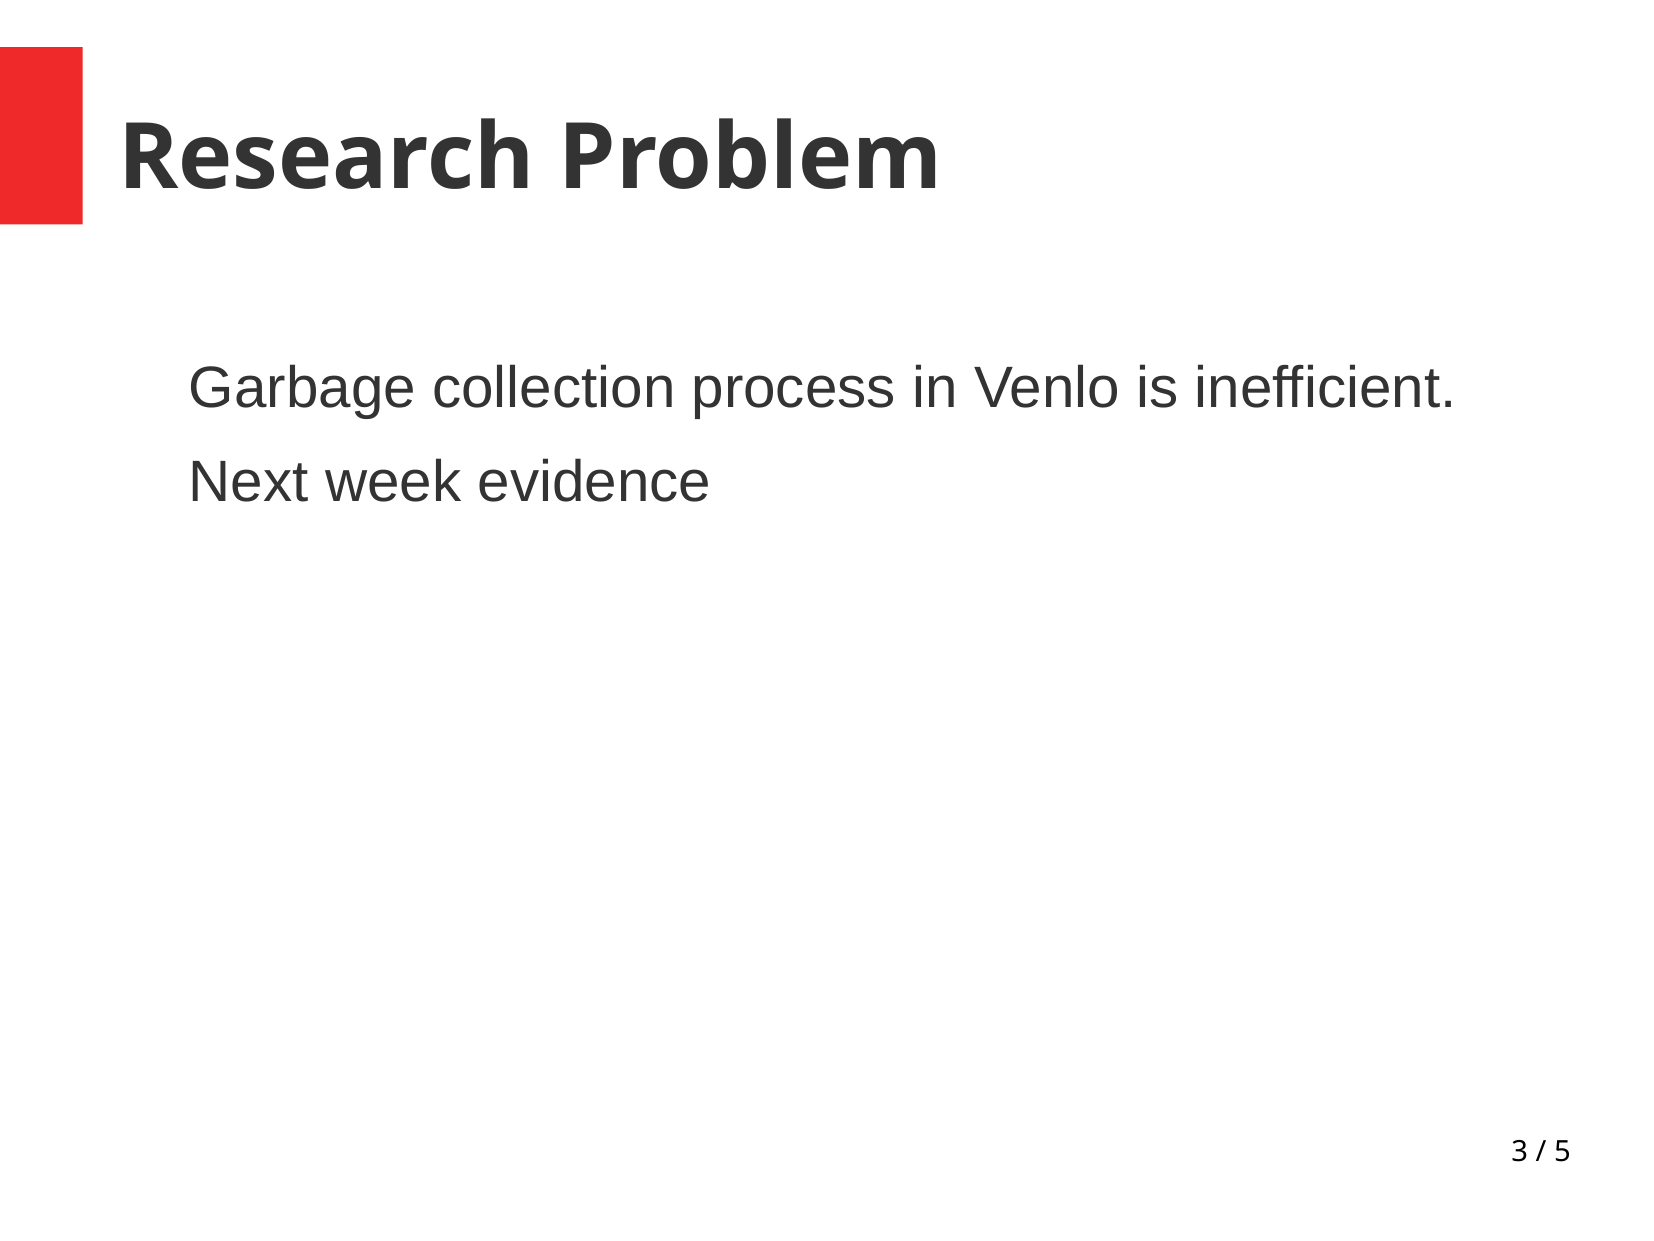

# Research Problem
Garbage collection process in Venlo is inefficient.
Next week evidence
3